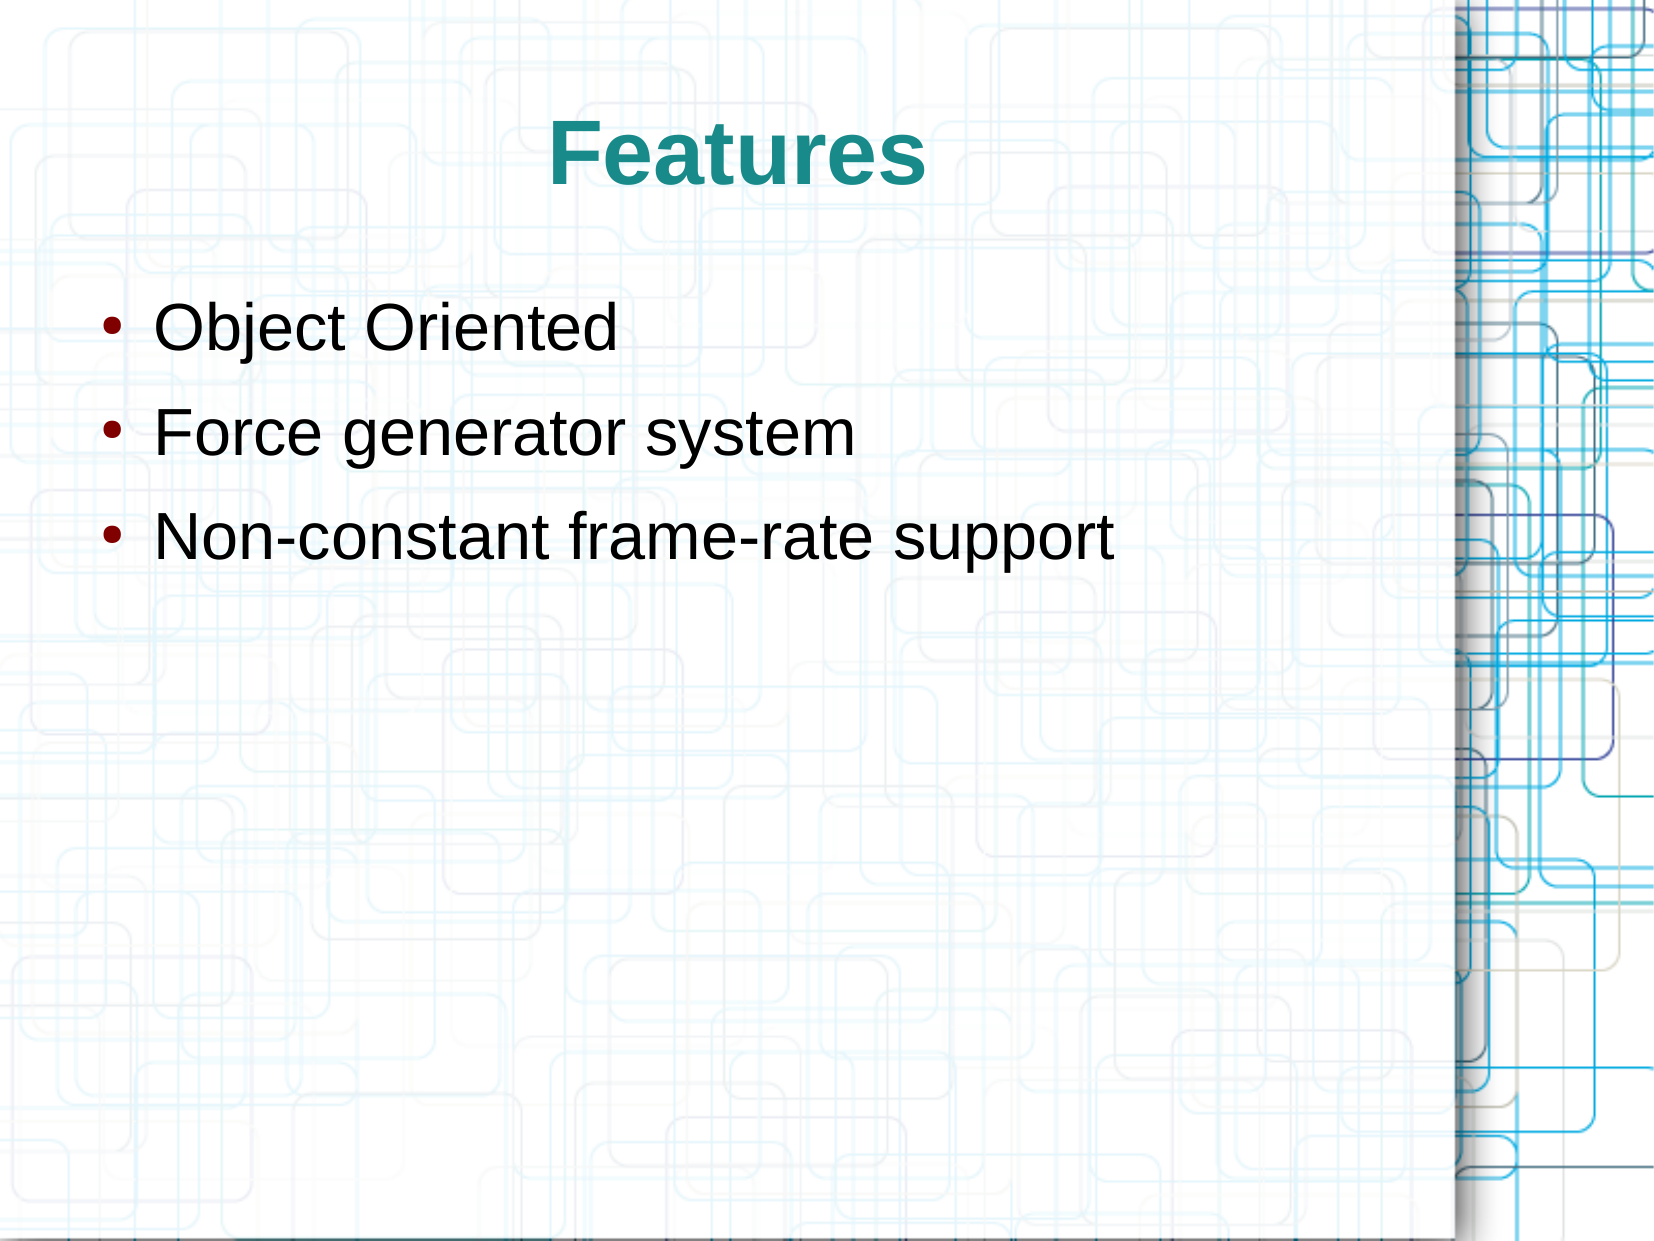

# Features
Object Oriented
Force generator system
Non-constant frame-rate support